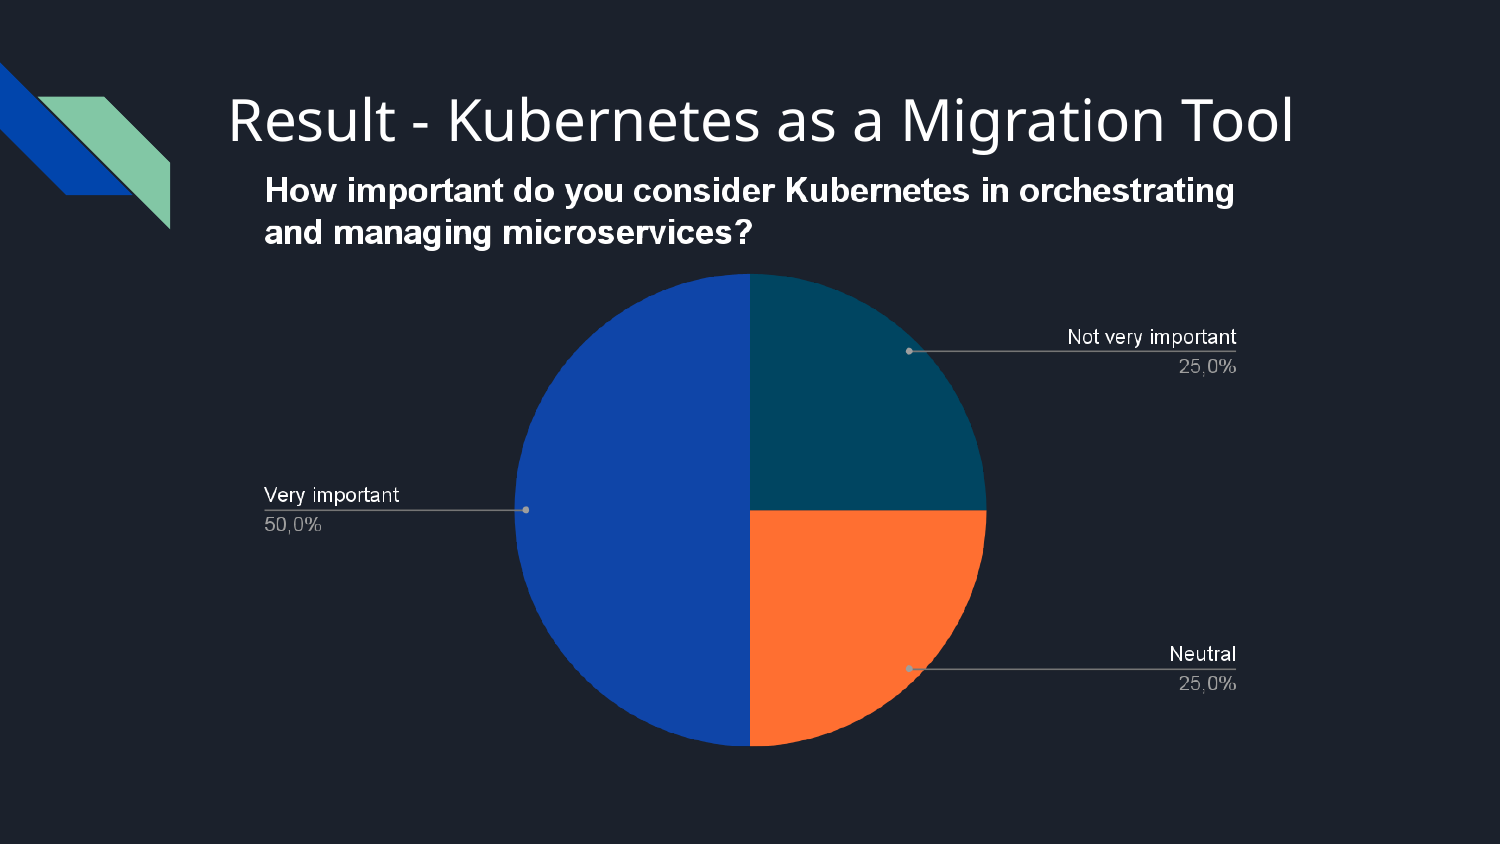

# Result - Kubernetes as a Migration Tool